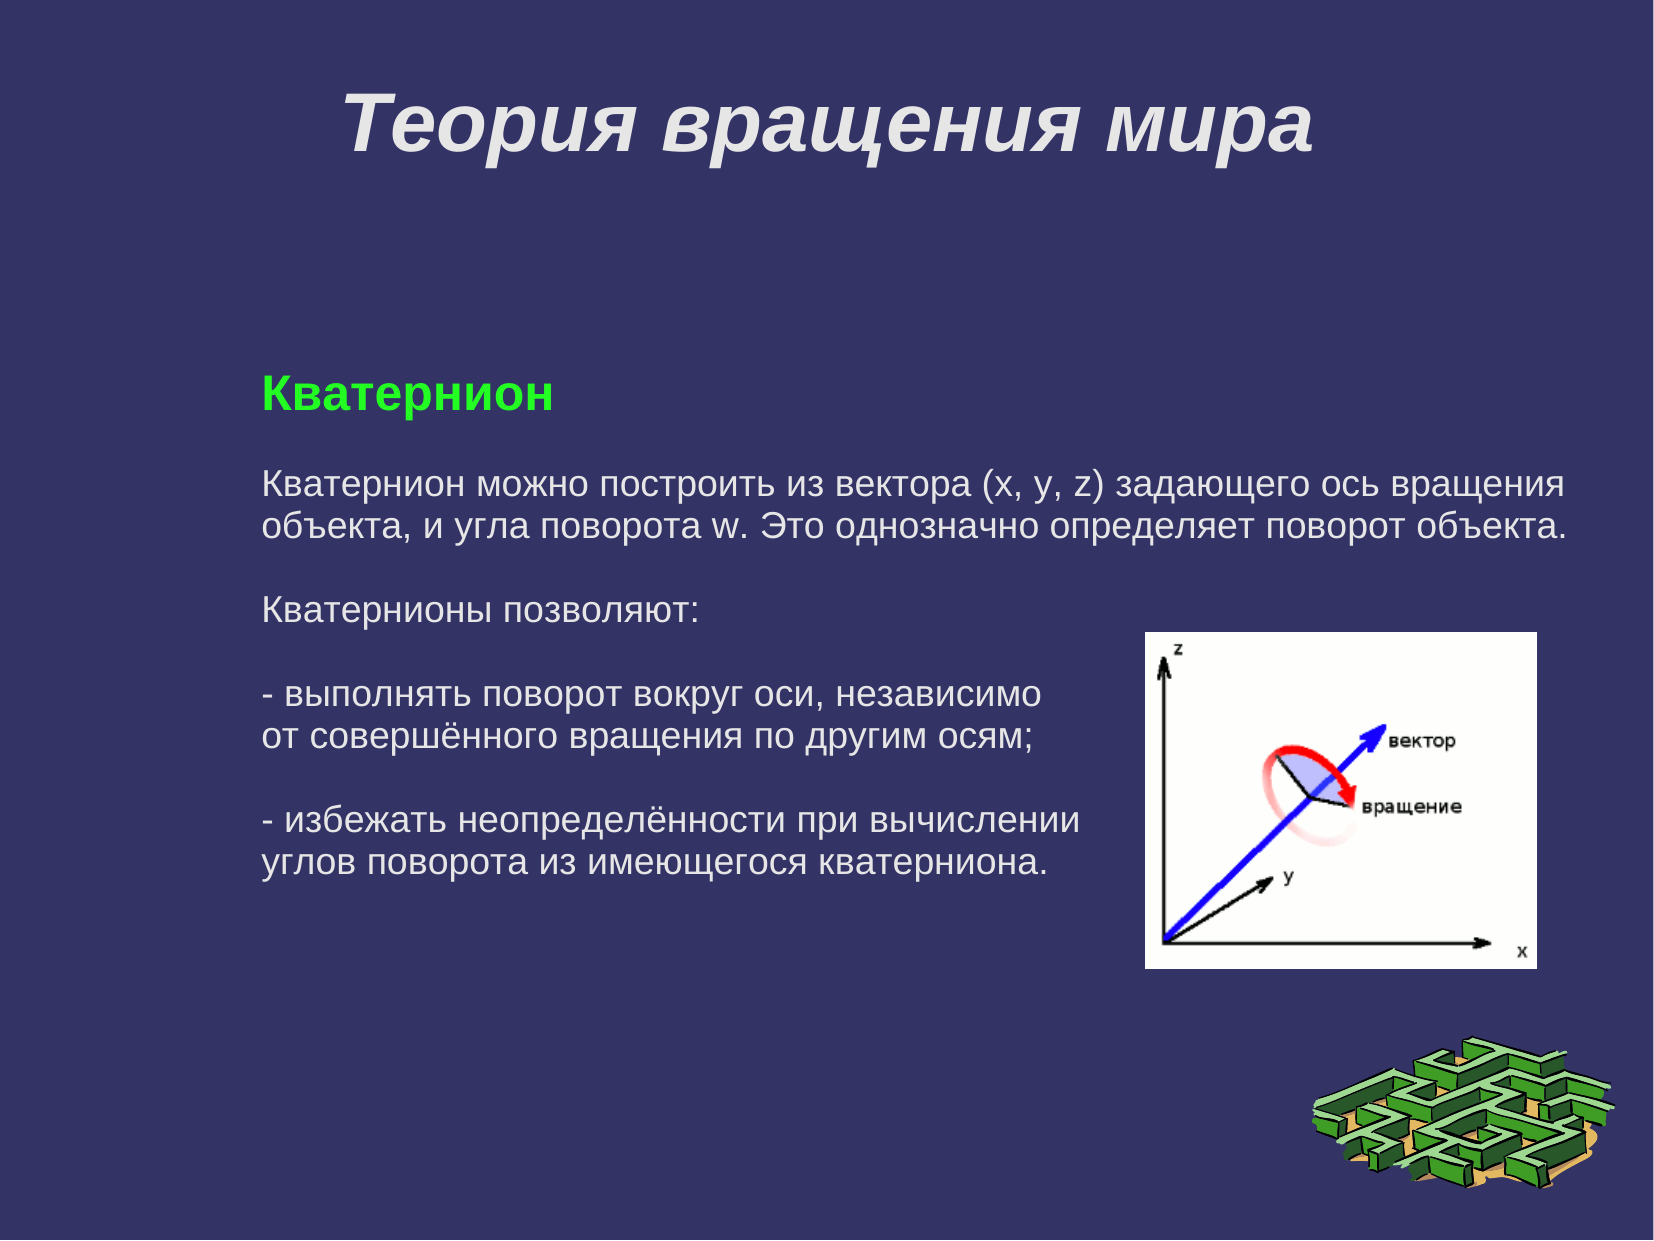

# Теория вращения мира
Кватернион
Кватернион можно построить из вектора (x, y, z) задающего ось вращения объекта, и угла поворота w. Это однозначно определяет поворот объекта.
Кватернионы позволяют:
- выполнять поворот вокруг оси, независимо
от совершённого вращения по другим осям;
- избежать неопределённости при вычислении
углов поворота из имеющегося кватерниона.